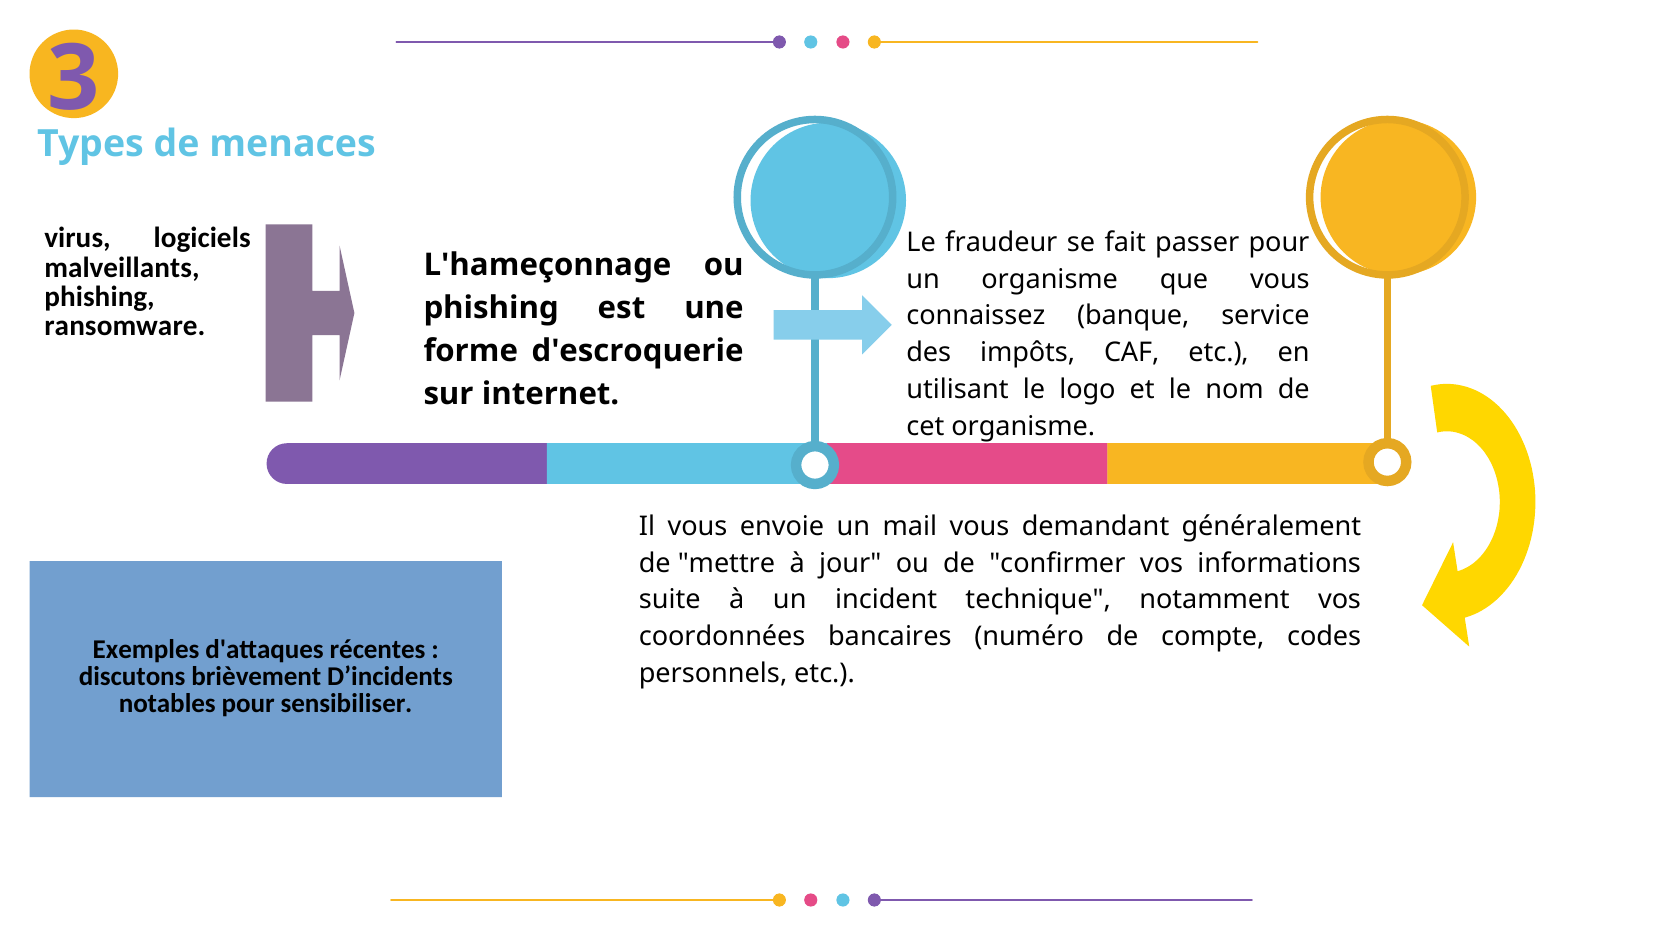

3
Types de menaces
virus, logiciels malveillants, phishing, ransomware.
Le fraudeur se fait passer pour un organisme que vous connaissez (banque, service des impôts, CAF, etc.), en utilisant le logo et le nom de cet organisme.
# L'hameçonnage ou phishing est une forme d'escroquerie sur internet.
Il vous envoie un mail vous demandant généralement de "mettre à jour" ou de "confirmer vos informations suite à un incident technique", notamment vos coordonnées bancaires (numéro de compte, codes personnels, etc.).
Exemples d'attaques récentes :
discutons brièvement D’incidents
notables pour sensibiliser.